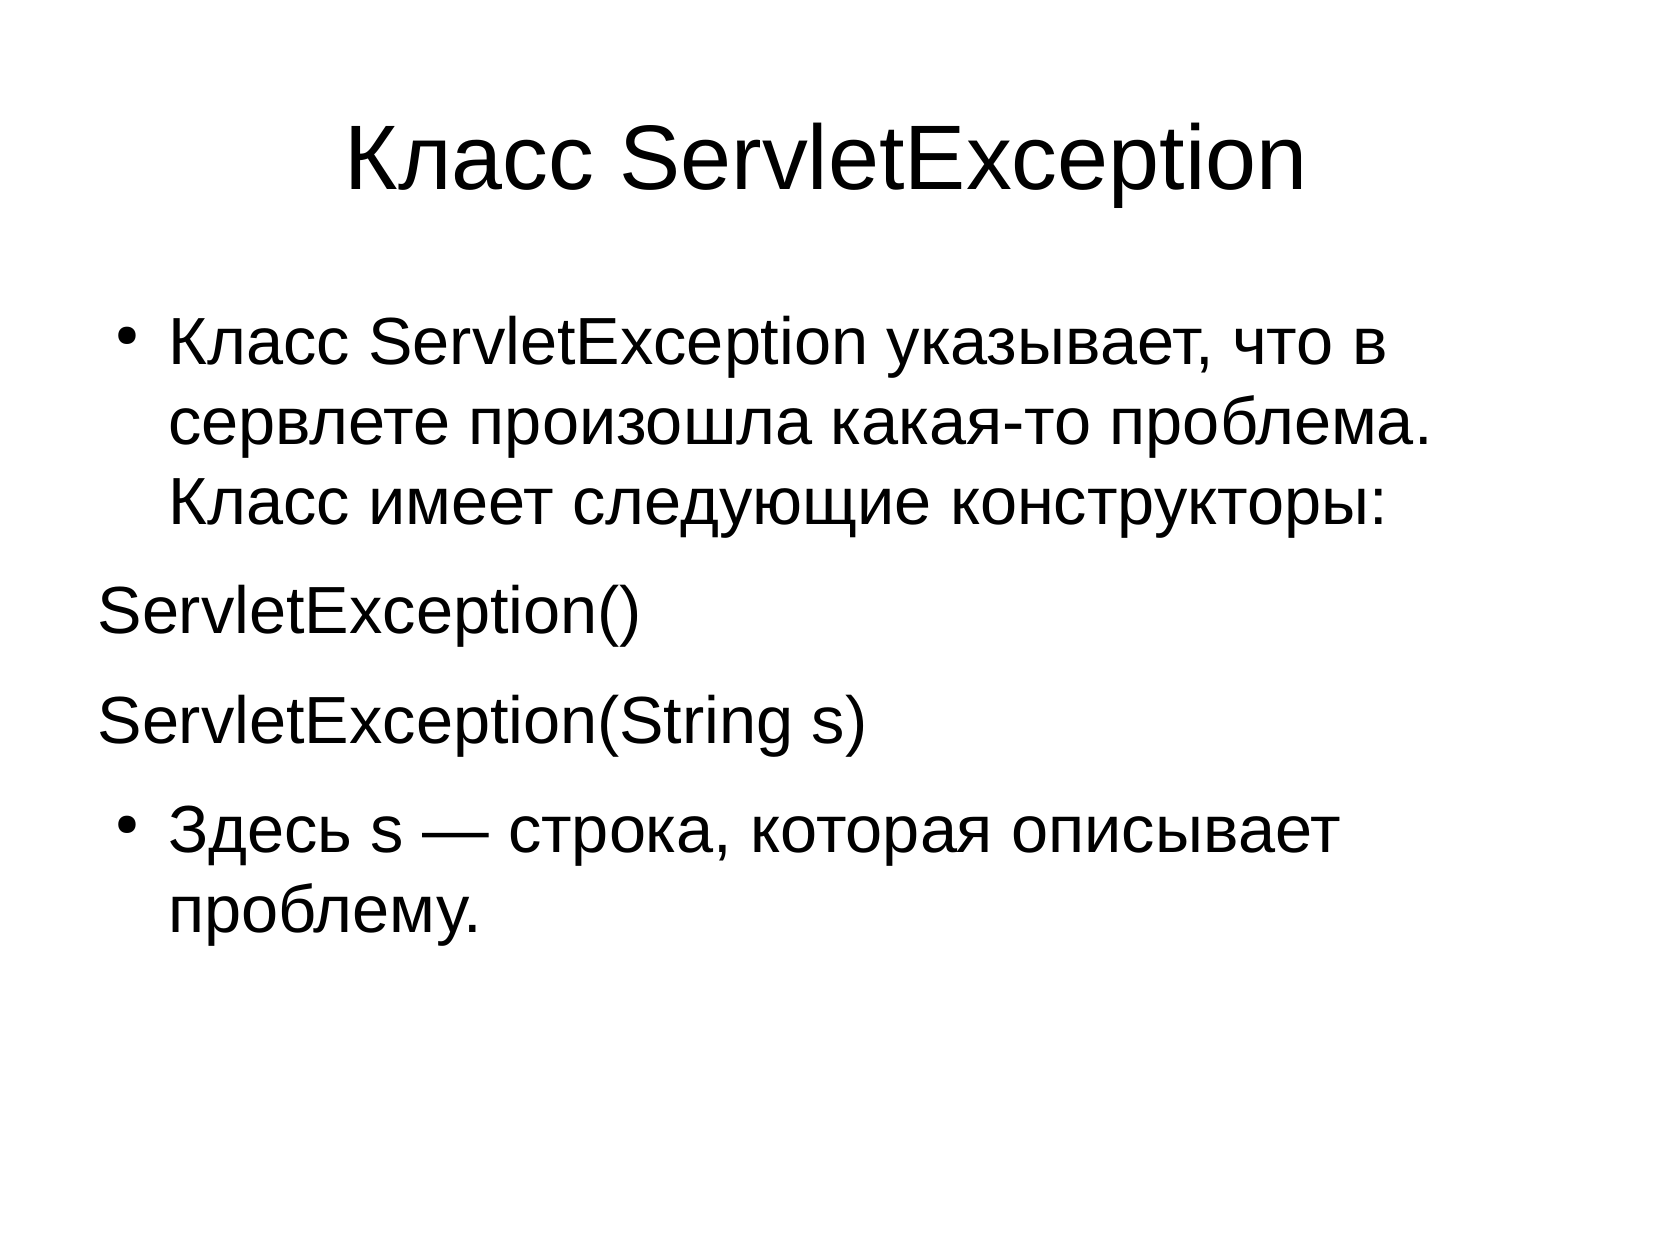

# Класс ServletException
Класс ServletException указывает, что в сервлете произошла какая-то проблема. Класс имеет следующие конструкторы:
ServletException()
ServletException(String s)
Здесь s — строка, которая описывает проблему.